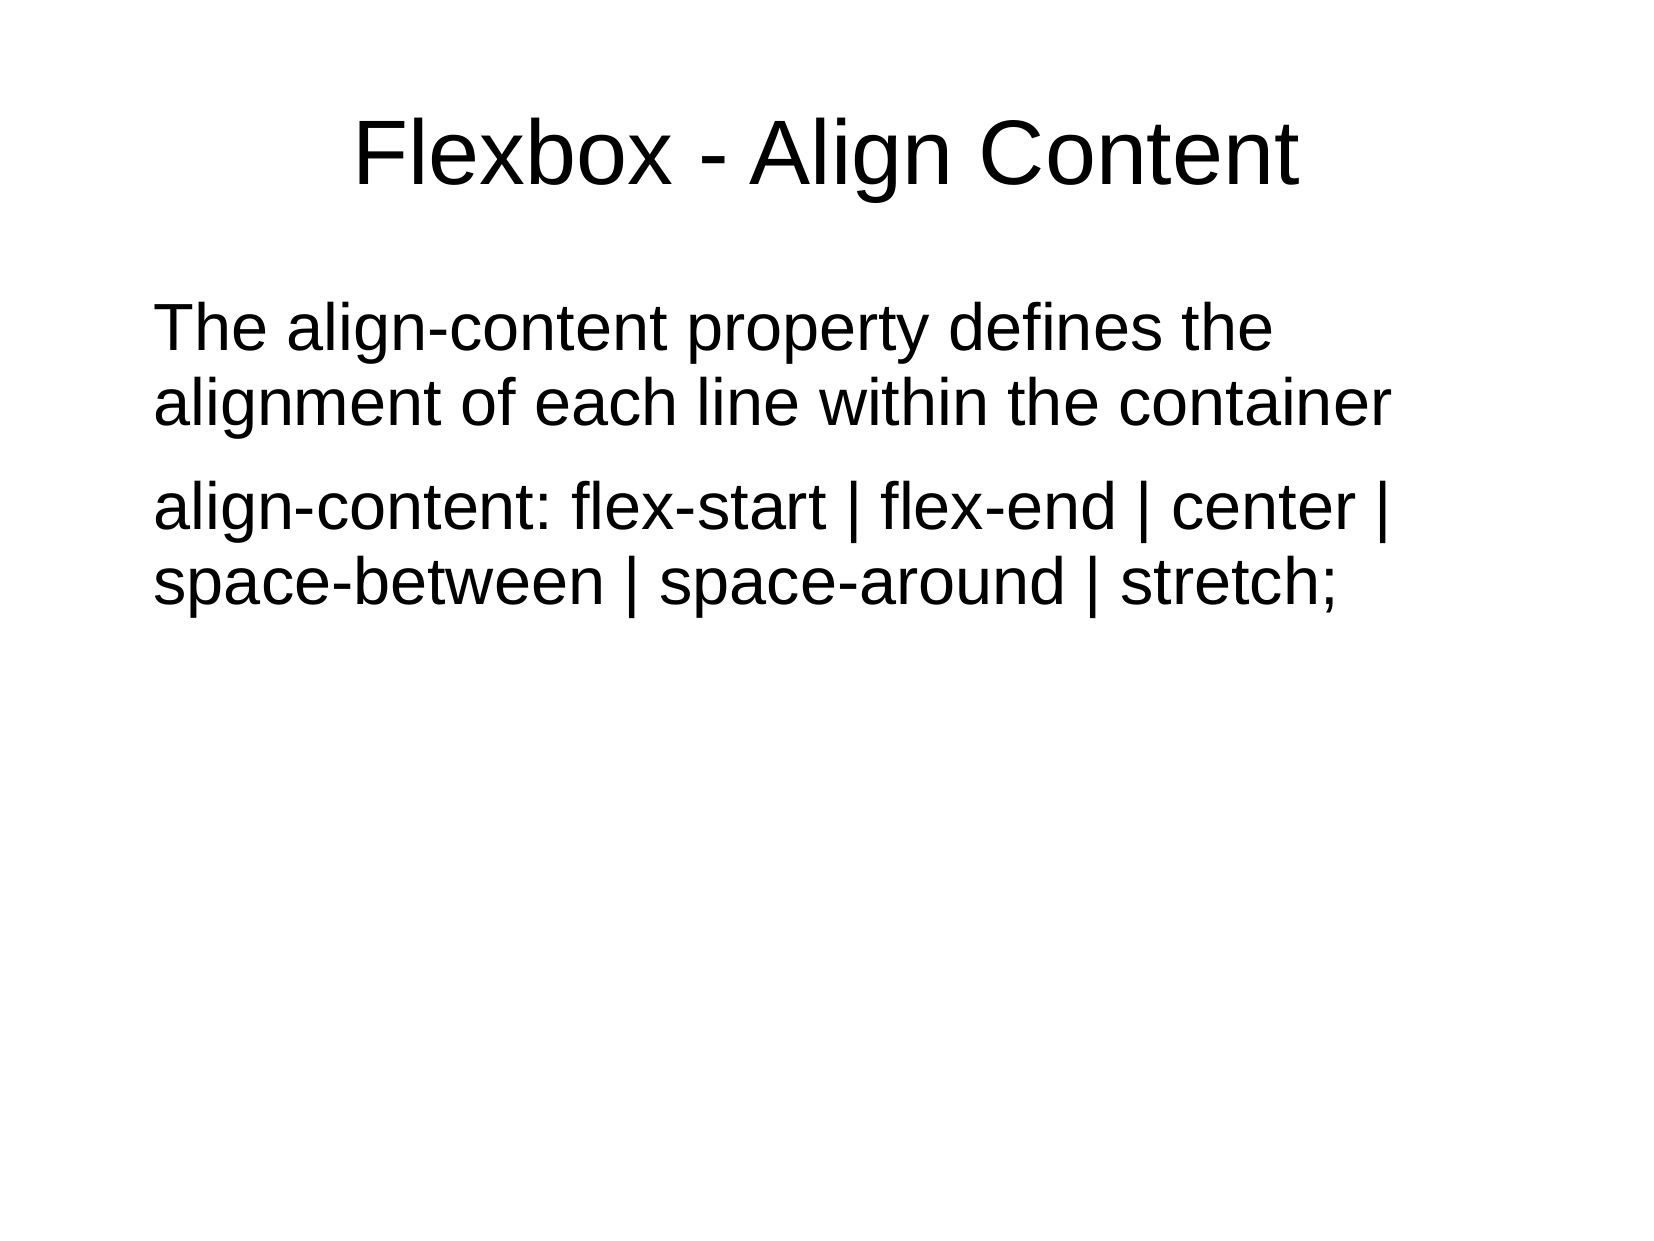

# Flexbox - Align Content
The align-content property defines the alignment of each line within the container
align-content: flex-start | flex-end | center | space-between | space-around | stretch;